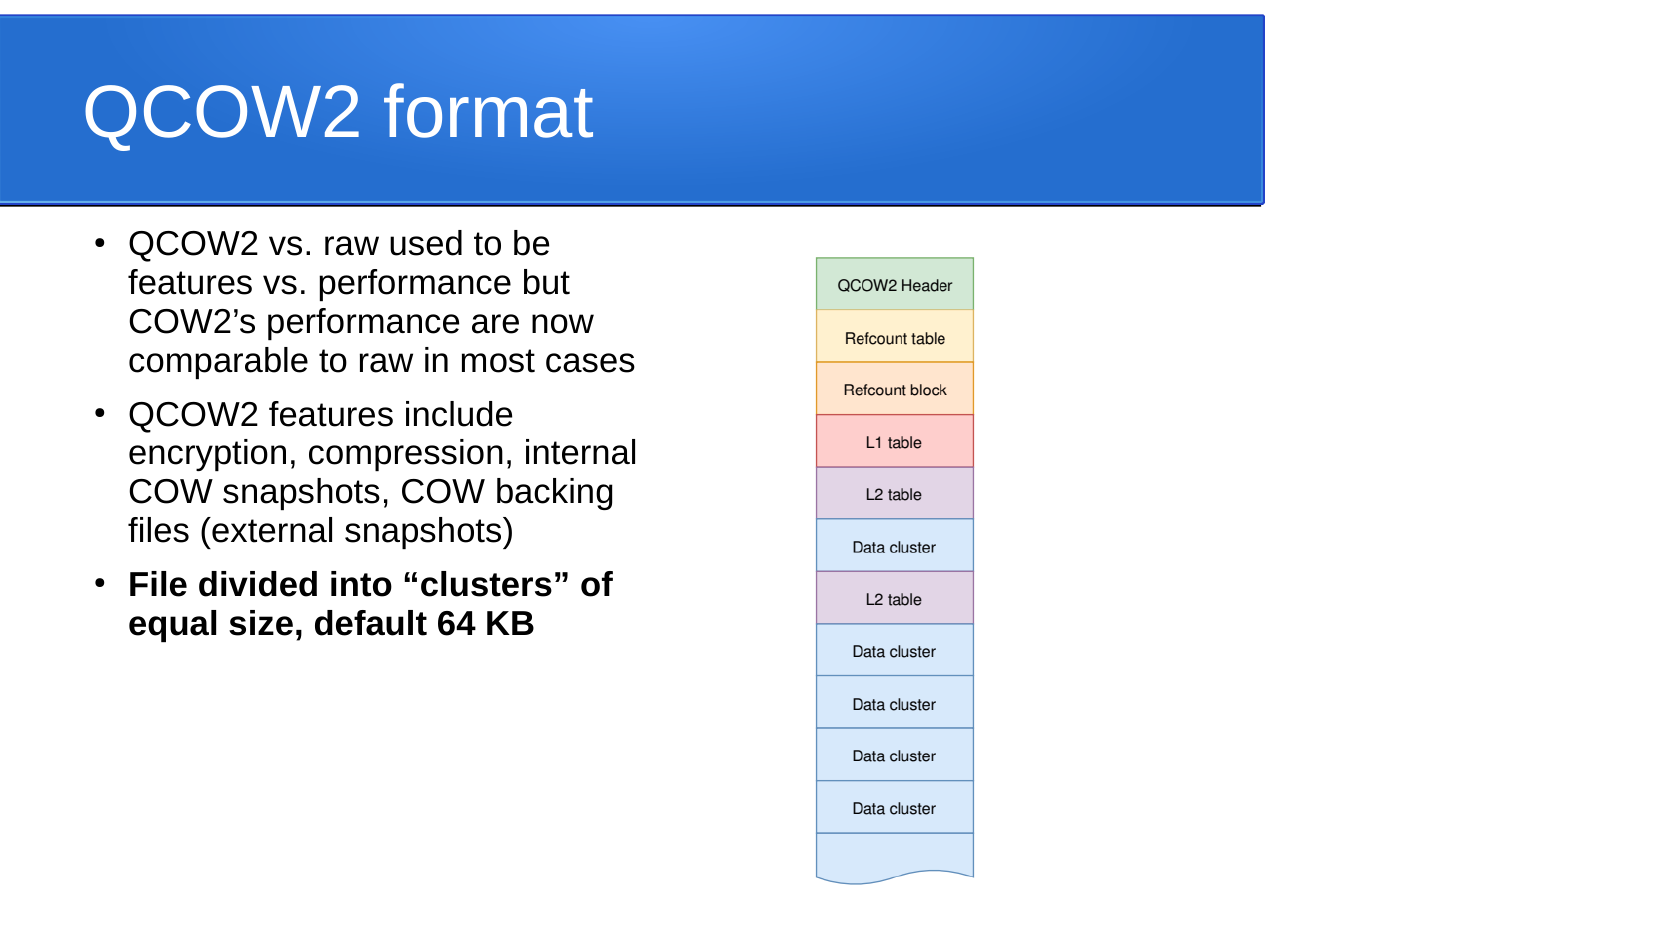

# QCOW2 format
QCOW2 vs. raw used to be features vs. performance but COW2’s performance are now comparable to raw in most cases
QCOW2 features include encryption, compression, internal COW snapshots, COW backing files (external snapshots)
File divided into “clusters” of equal size, default 64 KB